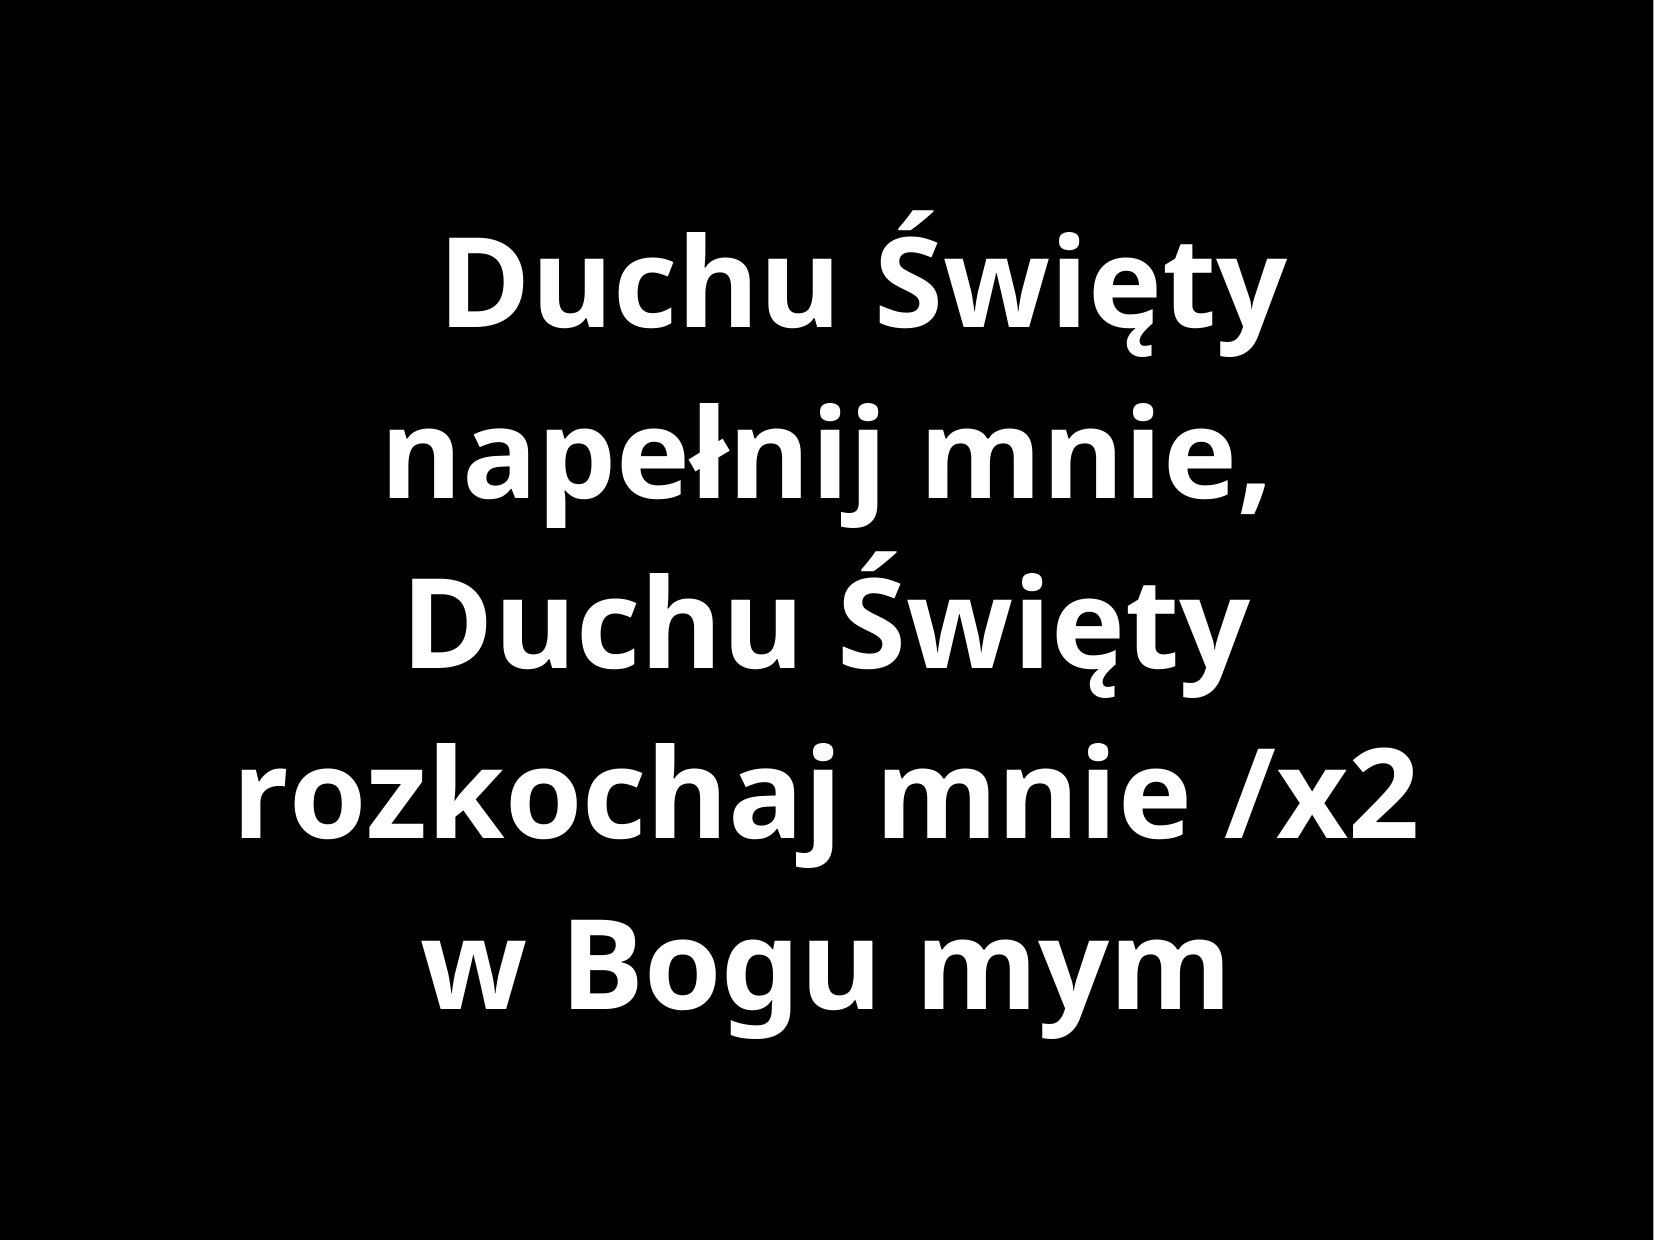

# Duchu Święty napełnij mnie, Duchu Święty rozkochaj mnie /x2 w Bogu mym